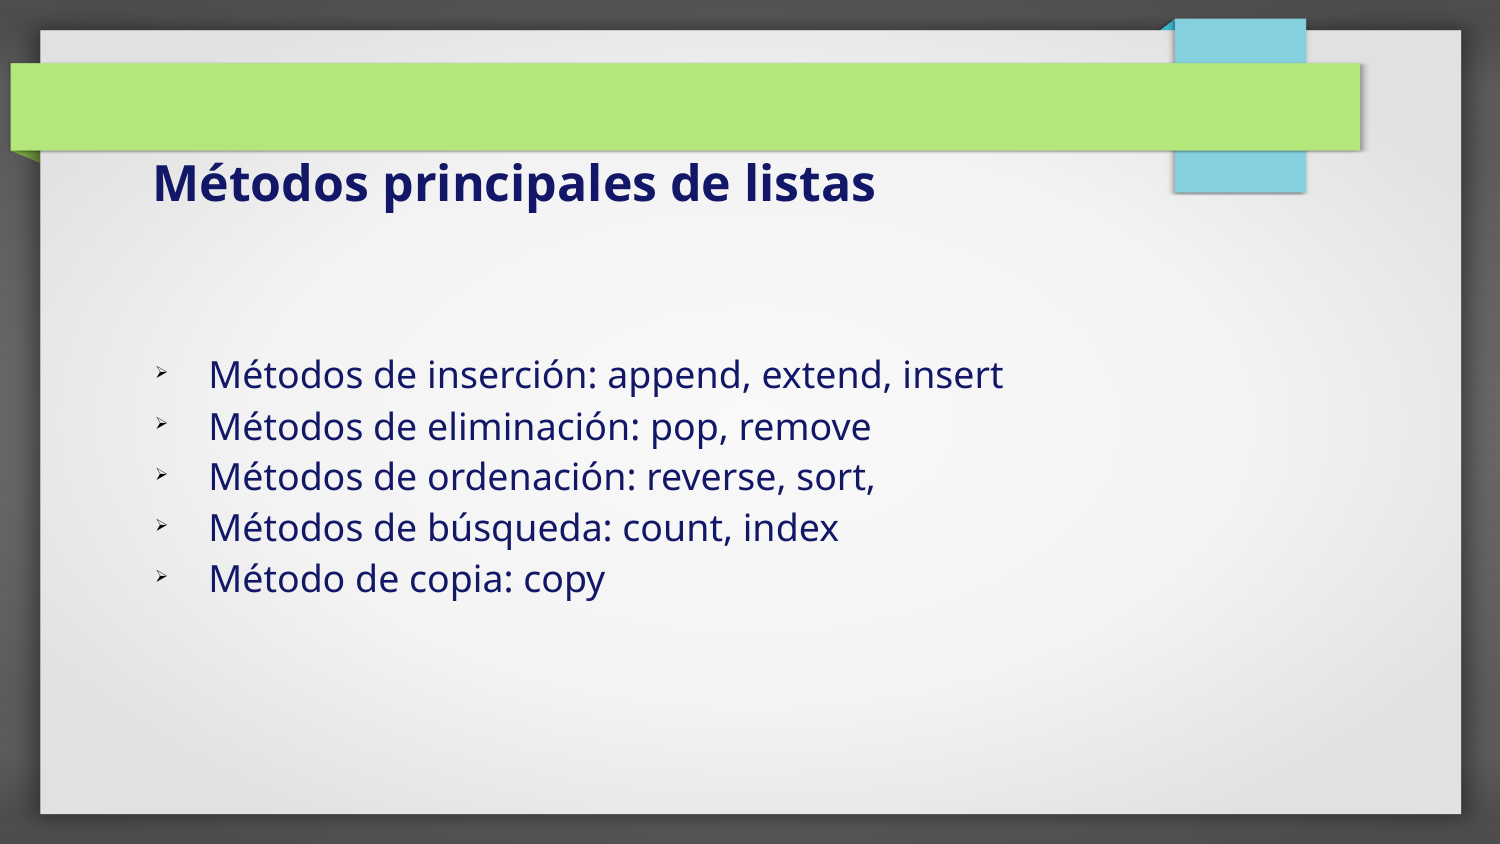

Métodos principales de listas
# Métodos de inserción: append, extend, insert
Métodos de eliminación: pop, remove
Métodos de ordenación: reverse, sort,
Métodos de búsqueda: count, index
Método de copia: copy